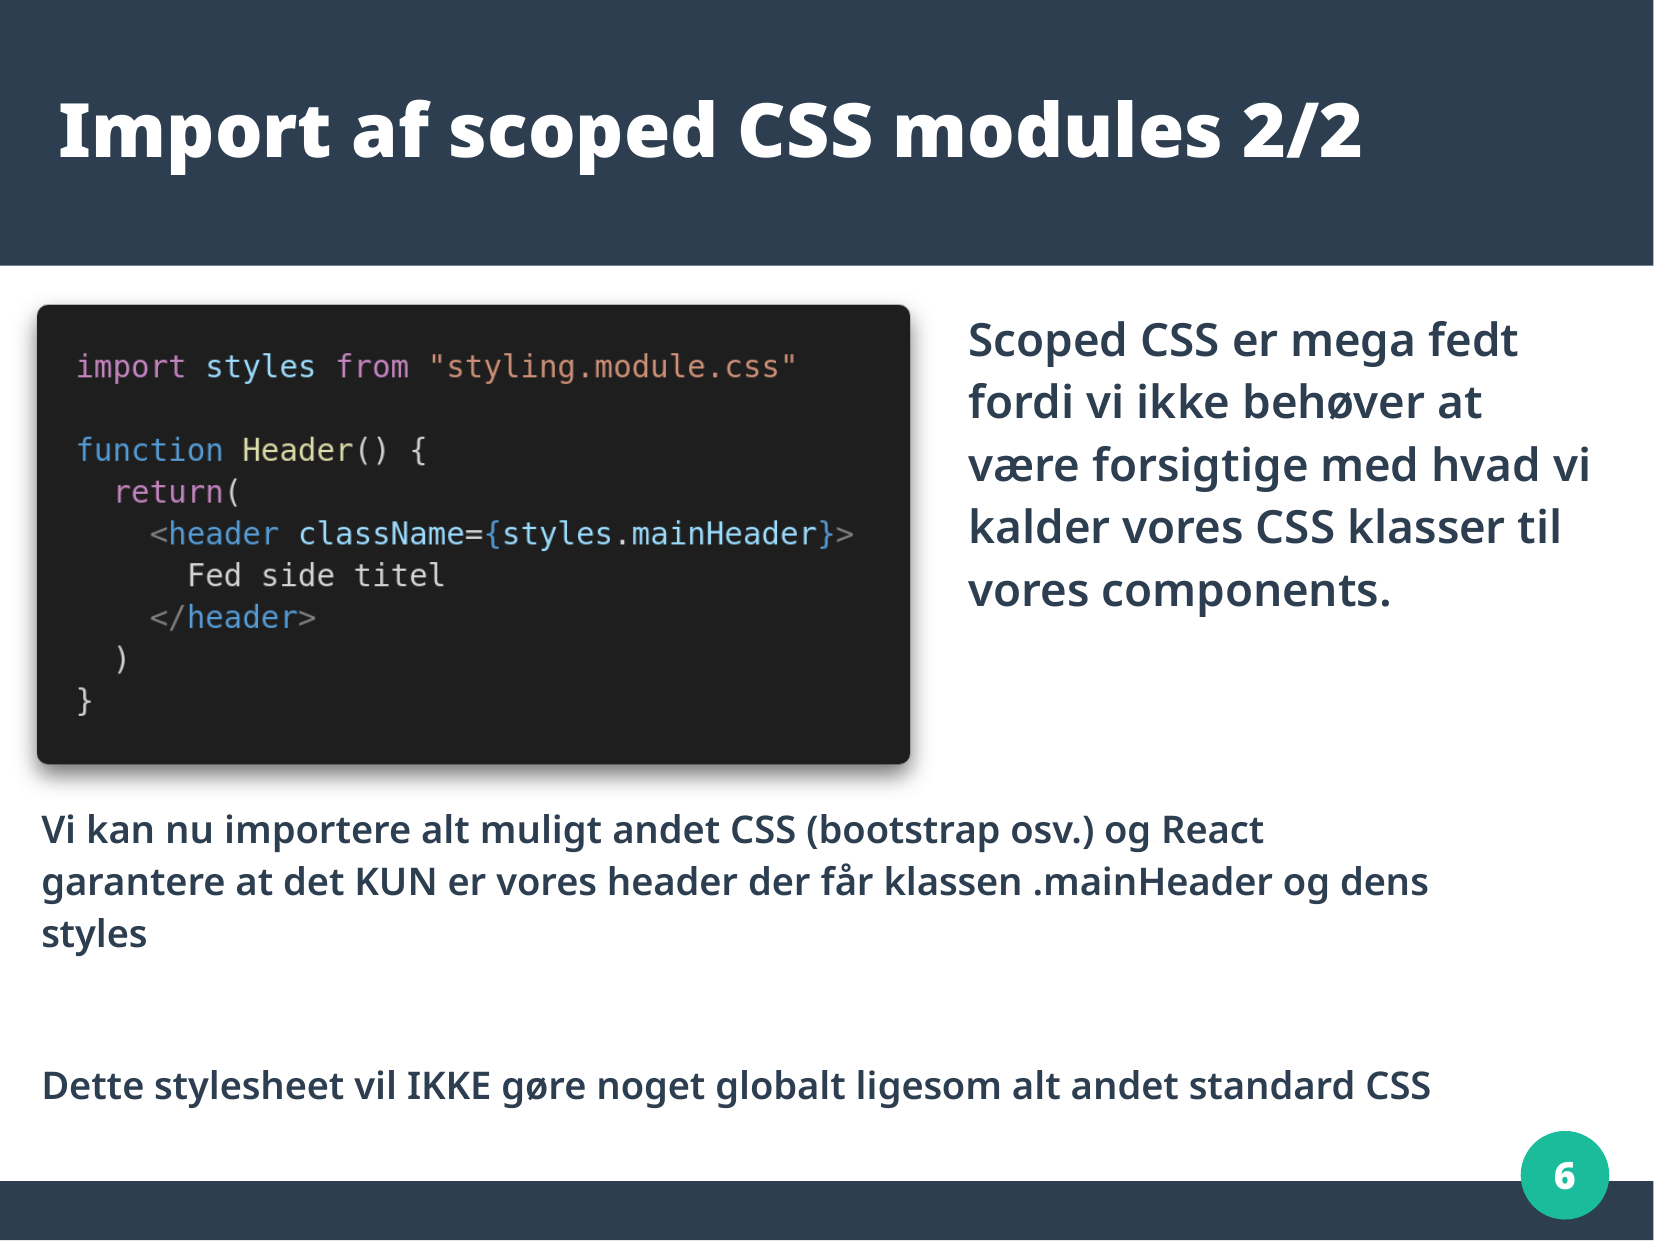

# Import af scoped CSS modules 2/2
Scoped CSS er mega fedt fordi vi ikke behøver at være forsigtige med hvad vi kalder vores CSS klasser til vores components.
Vi kan nu importere alt muligt andet CSS (bootstrap osv.) og React garantere at det KUN er vores header der får klassen .mainHeader og dens styles
Dette stylesheet vil IKKE gøre noget globalt ligesom alt andet standard CSS
6